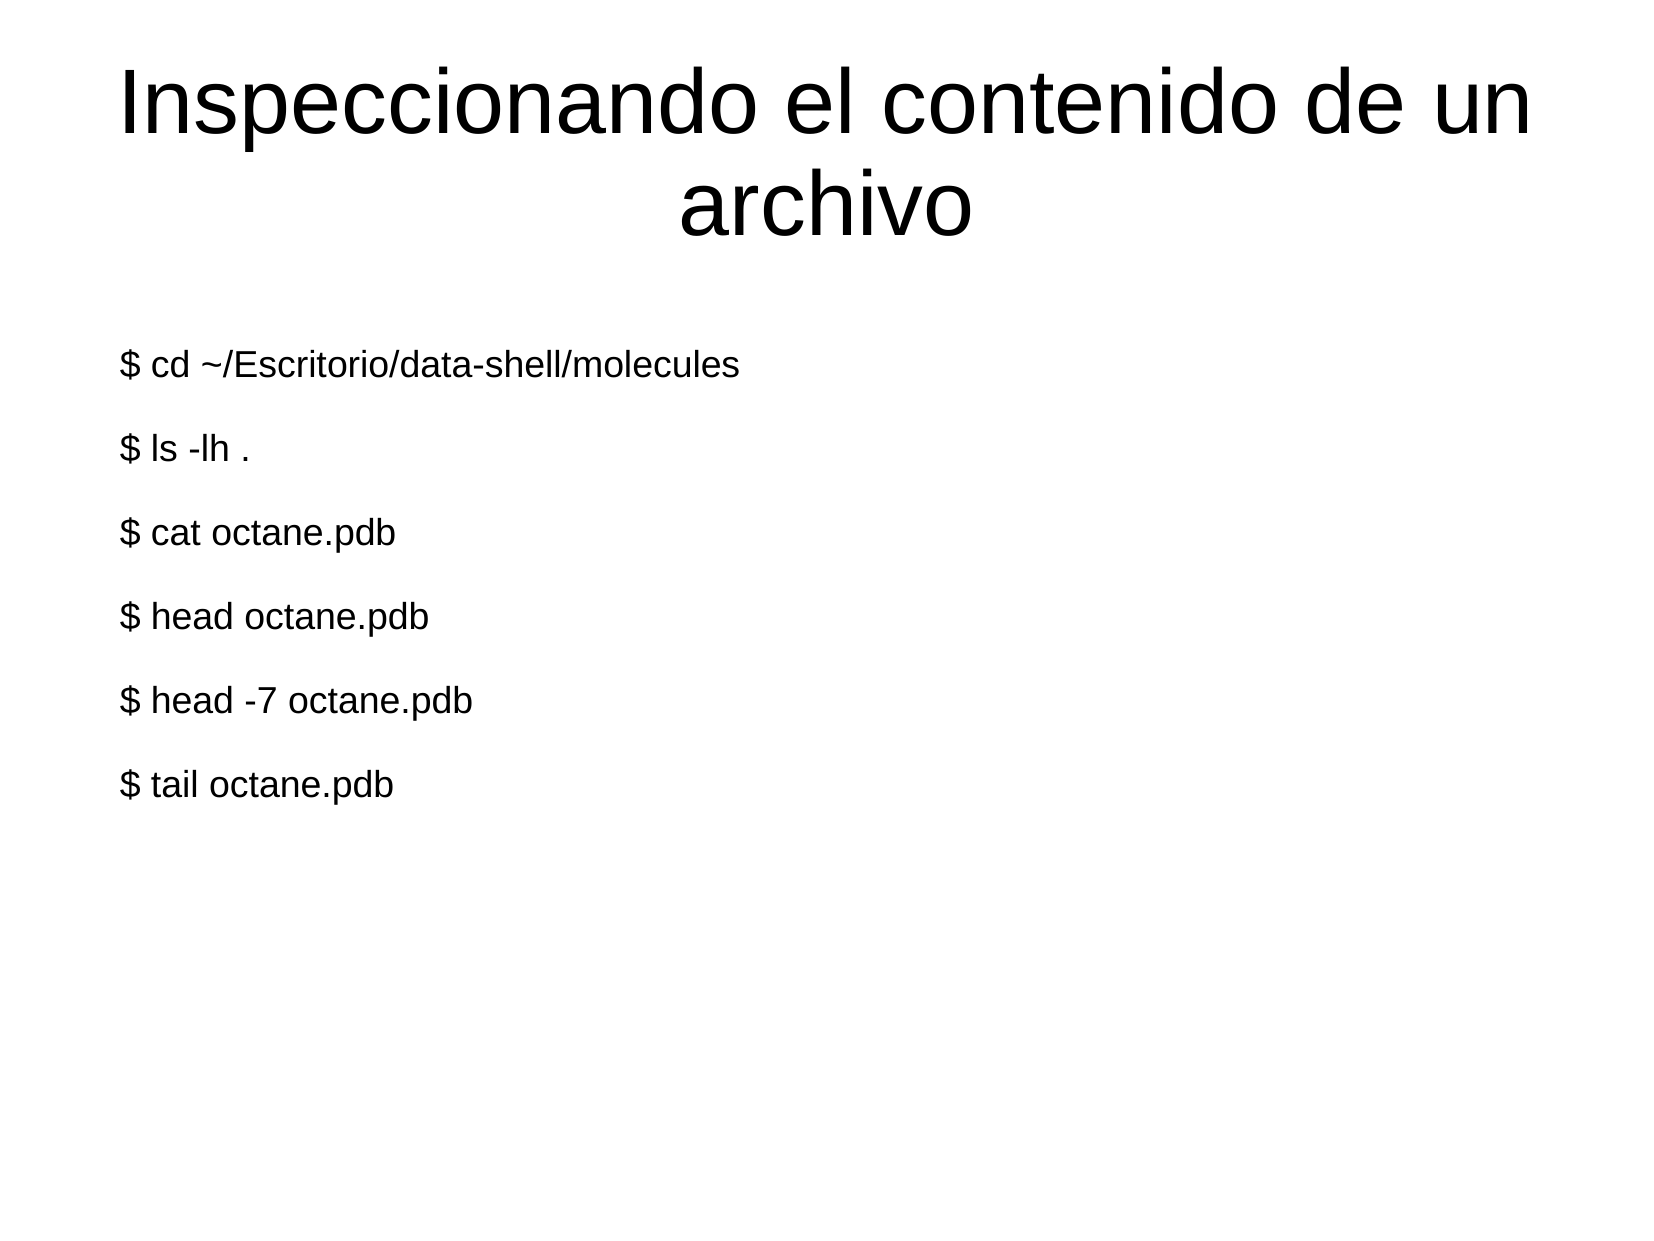

# Inspeccionando el contenido de un archivo
$ cd ~/Escritorio/data-shell/molecules
$ ls -lh .
$ cat octane.pdb
$ head octane.pdb
$ head -7 octane.pdb
$ tail octane.pdb